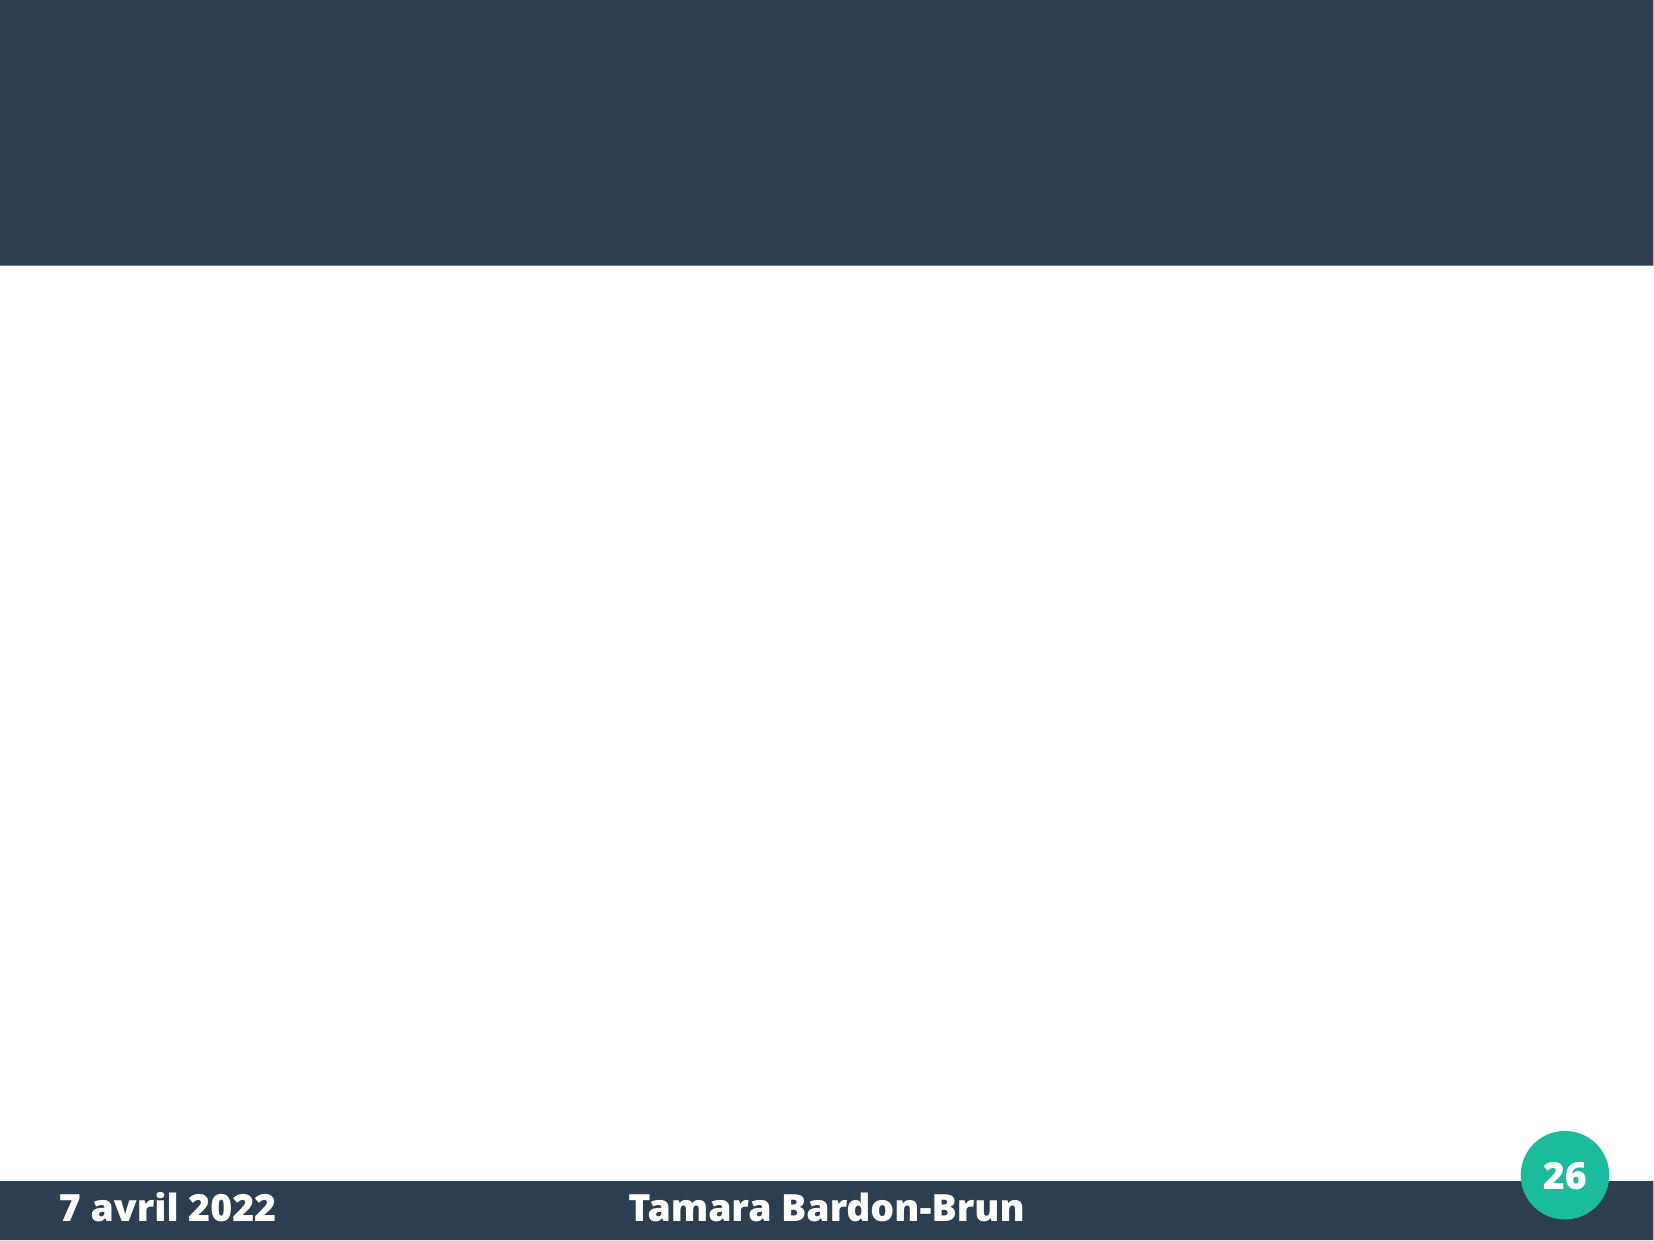

#
26
7 avril 2022
Tamara Bardon-Brun